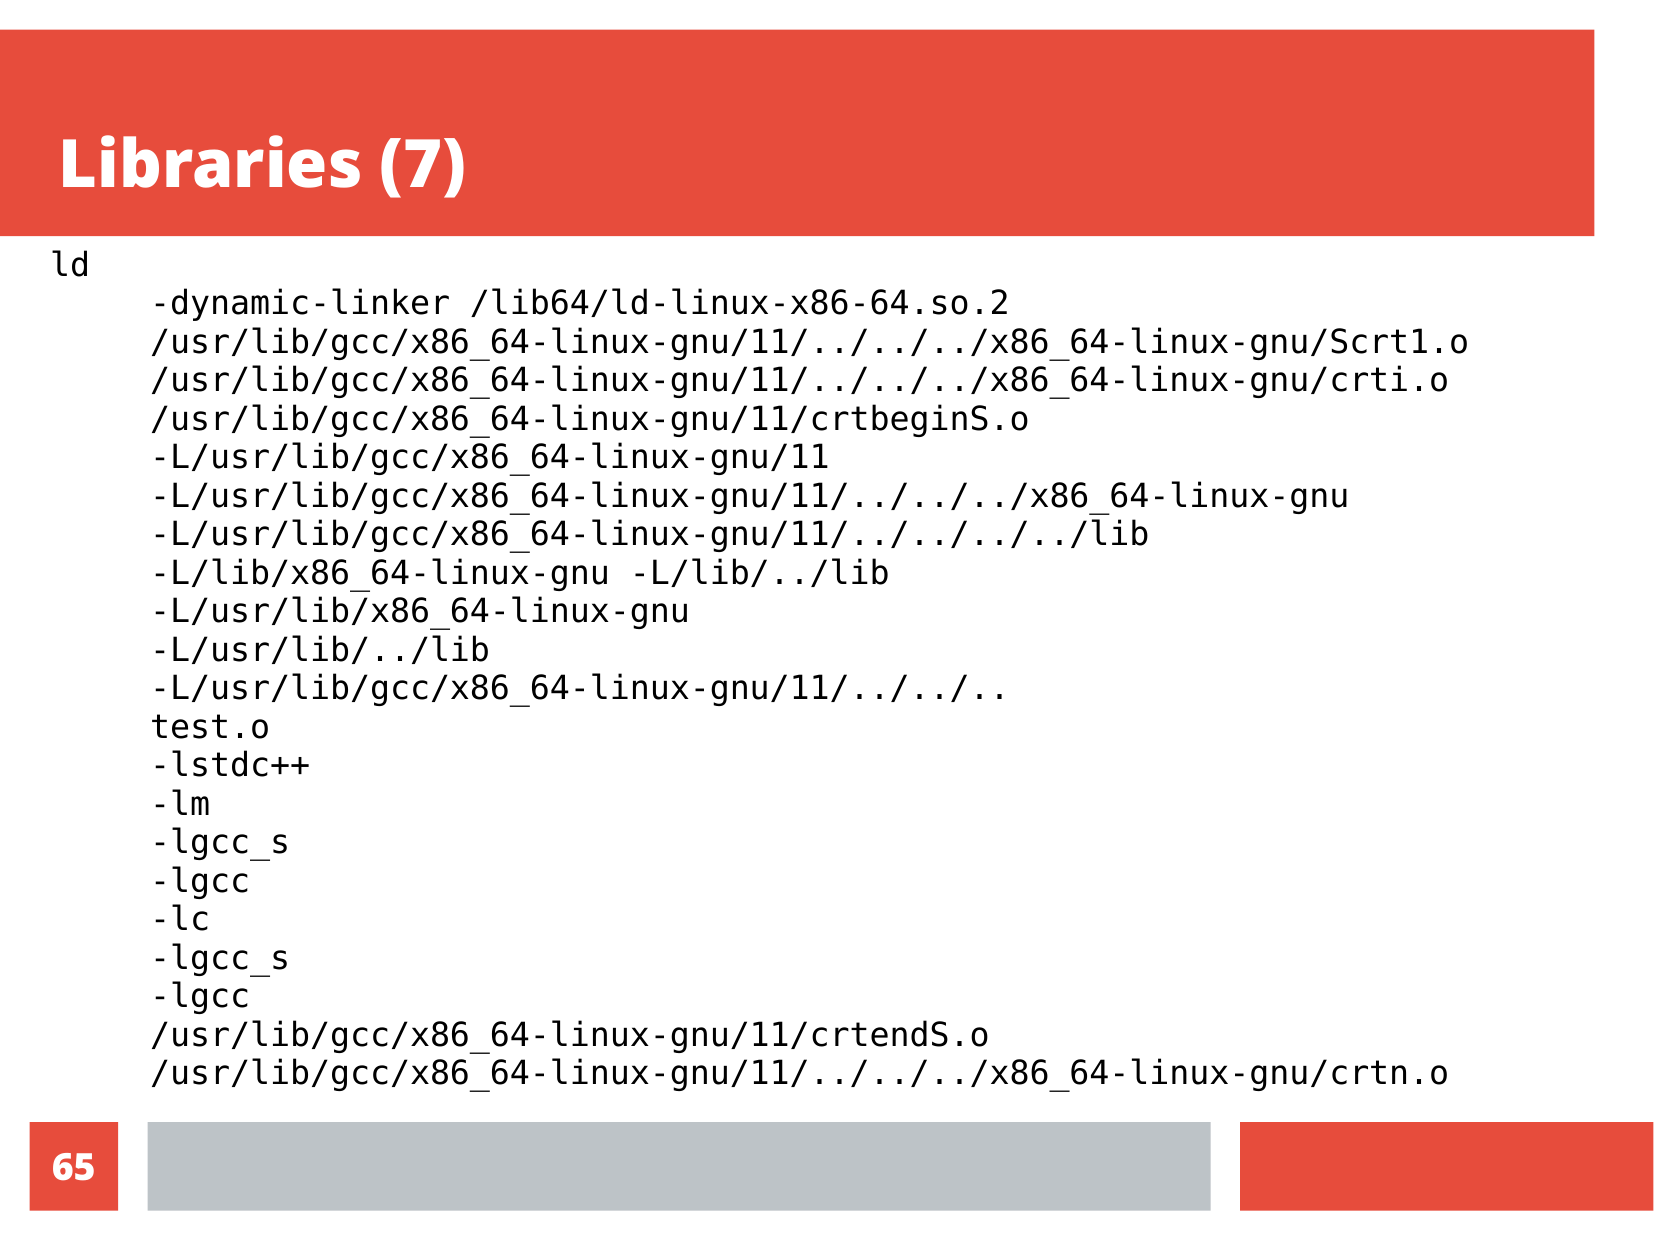

# Libraries (7)
ld
 -dynamic-linker /lib64/ld-linux-x86-64.so.2
 /usr/lib/gcc/x86_64-linux-gnu/11/../../../x86_64-linux-gnu/Scrt1.o
 /usr/lib/gcc/x86_64-linux-gnu/11/../../../x86_64-linux-gnu/crti.o
 /usr/lib/gcc/x86_64-linux-gnu/11/crtbeginS.o
 -L/usr/lib/gcc/x86_64-linux-gnu/11
 -L/usr/lib/gcc/x86_64-linux-gnu/11/../../../x86_64-linux-gnu
 -L/usr/lib/gcc/x86_64-linux-gnu/11/../../../../lib
 -L/lib/x86_64-linux-gnu -L/lib/../lib
 -L/usr/lib/x86_64-linux-gnu
 -L/usr/lib/../lib
 -L/usr/lib/gcc/x86_64-linux-gnu/11/../../..
 test.o
 -lstdc++
 -lm
 -lgcc_s
 -lgcc
 -lc
 -lgcc_s
 -lgcc
 /usr/lib/gcc/x86_64-linux-gnu/11/crtendS.o
 /usr/lib/gcc/x86_64-linux-gnu/11/../../../x86_64-linux-gnu/crtn.o
65